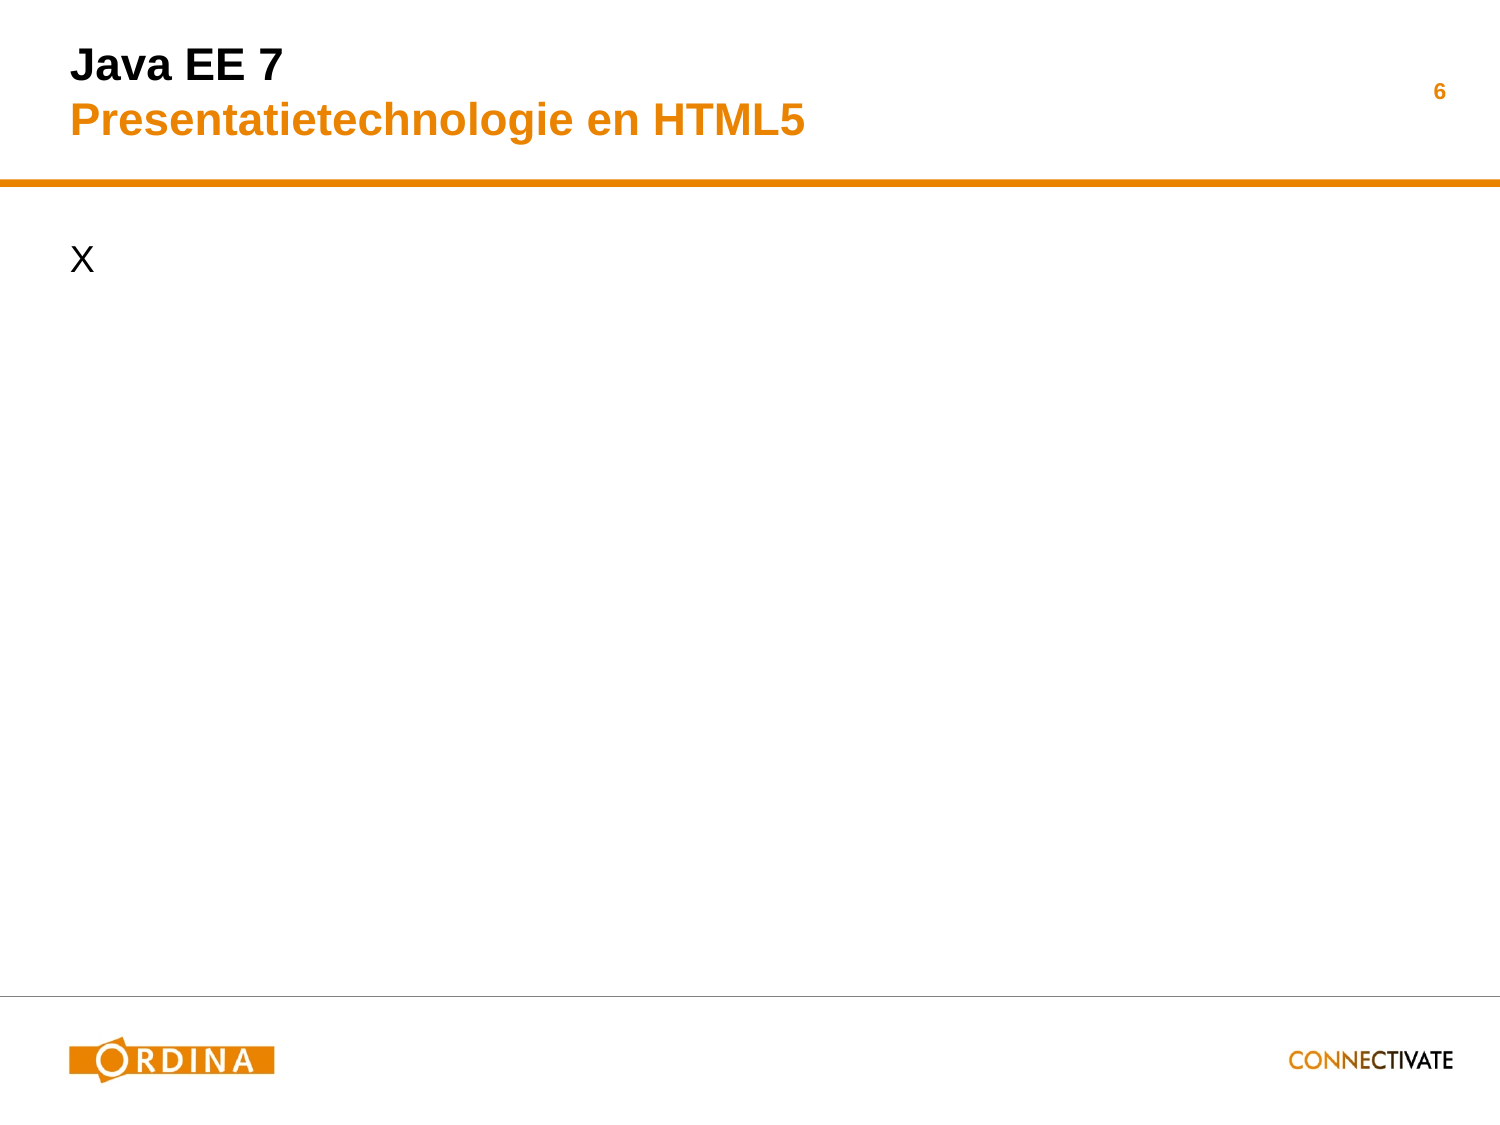

# Java EE 7 Presentatietechnologie en HTML5
X